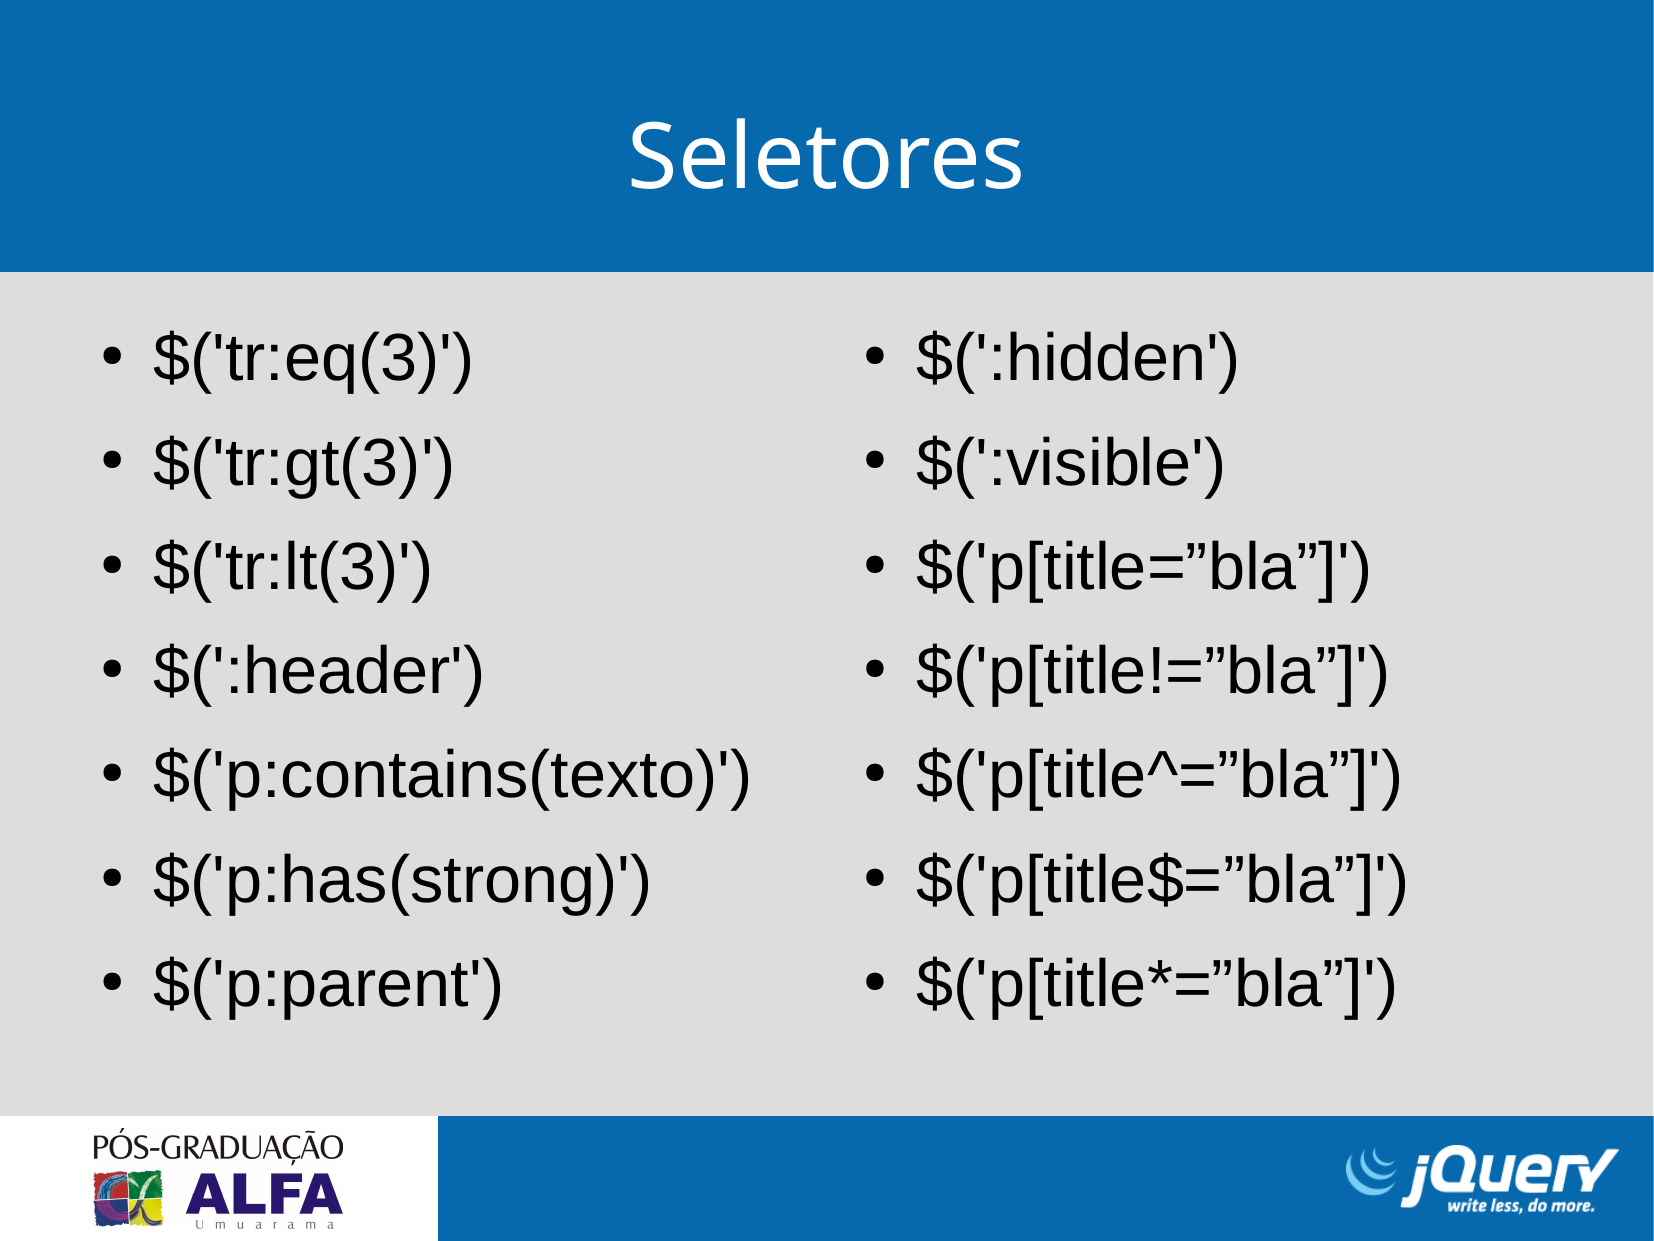

# Seletores
$('tr:eq(3)')
$('tr:gt(3)')
$('tr:lt(3)')
$(':header')
$('p:contains(texto)')
$('p:has(strong)')
$('p:parent')
$(':hidden')
$(':visible')
$('p[title=”bla”]')
$('p[title!=”bla”]')
$('p[title^=”bla”]')
$('p[title$=”bla”]')
$('p[title*=”bla”]')